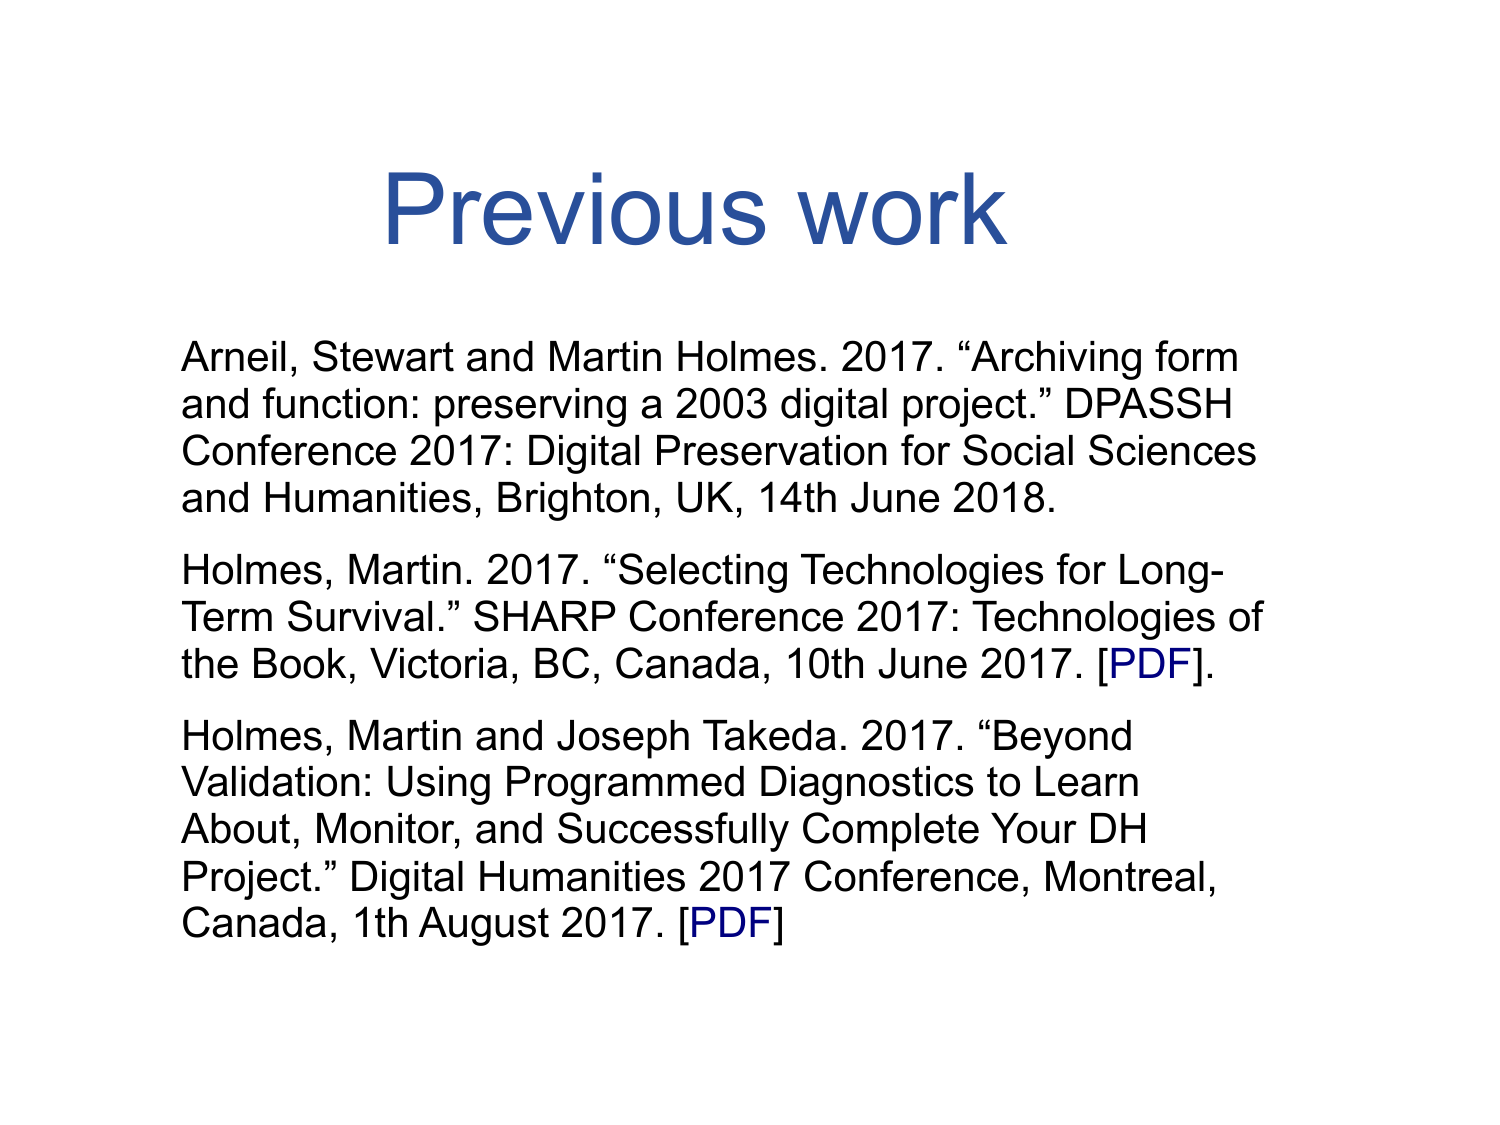

# Previous work
Arneil, Stewart and Martin Holmes. 2017. “Archiving form and function: preserving a 2003 digital project.” DPASSH Conference 2017: Digital Preservation for Social Sciences and Humanities, Brighton, UK, 14th June 2018.
Holmes, Martin. 2017. “Selecting Technologies for Long-Term Survival.” SHARP Conference 2017: Technologies of the Book, Victoria, BC, Canada, 10th June 2017. [PDF].
Holmes, Martin and Joseph Takeda. 2017. “Beyond Validation: Using Programmed Diagnostics to Learn About, Monitor, and Successfully Complete Your DH Project.” Digital Humanities 2017 Conference, Montreal, Canada, 1th August 2017. [PDF]